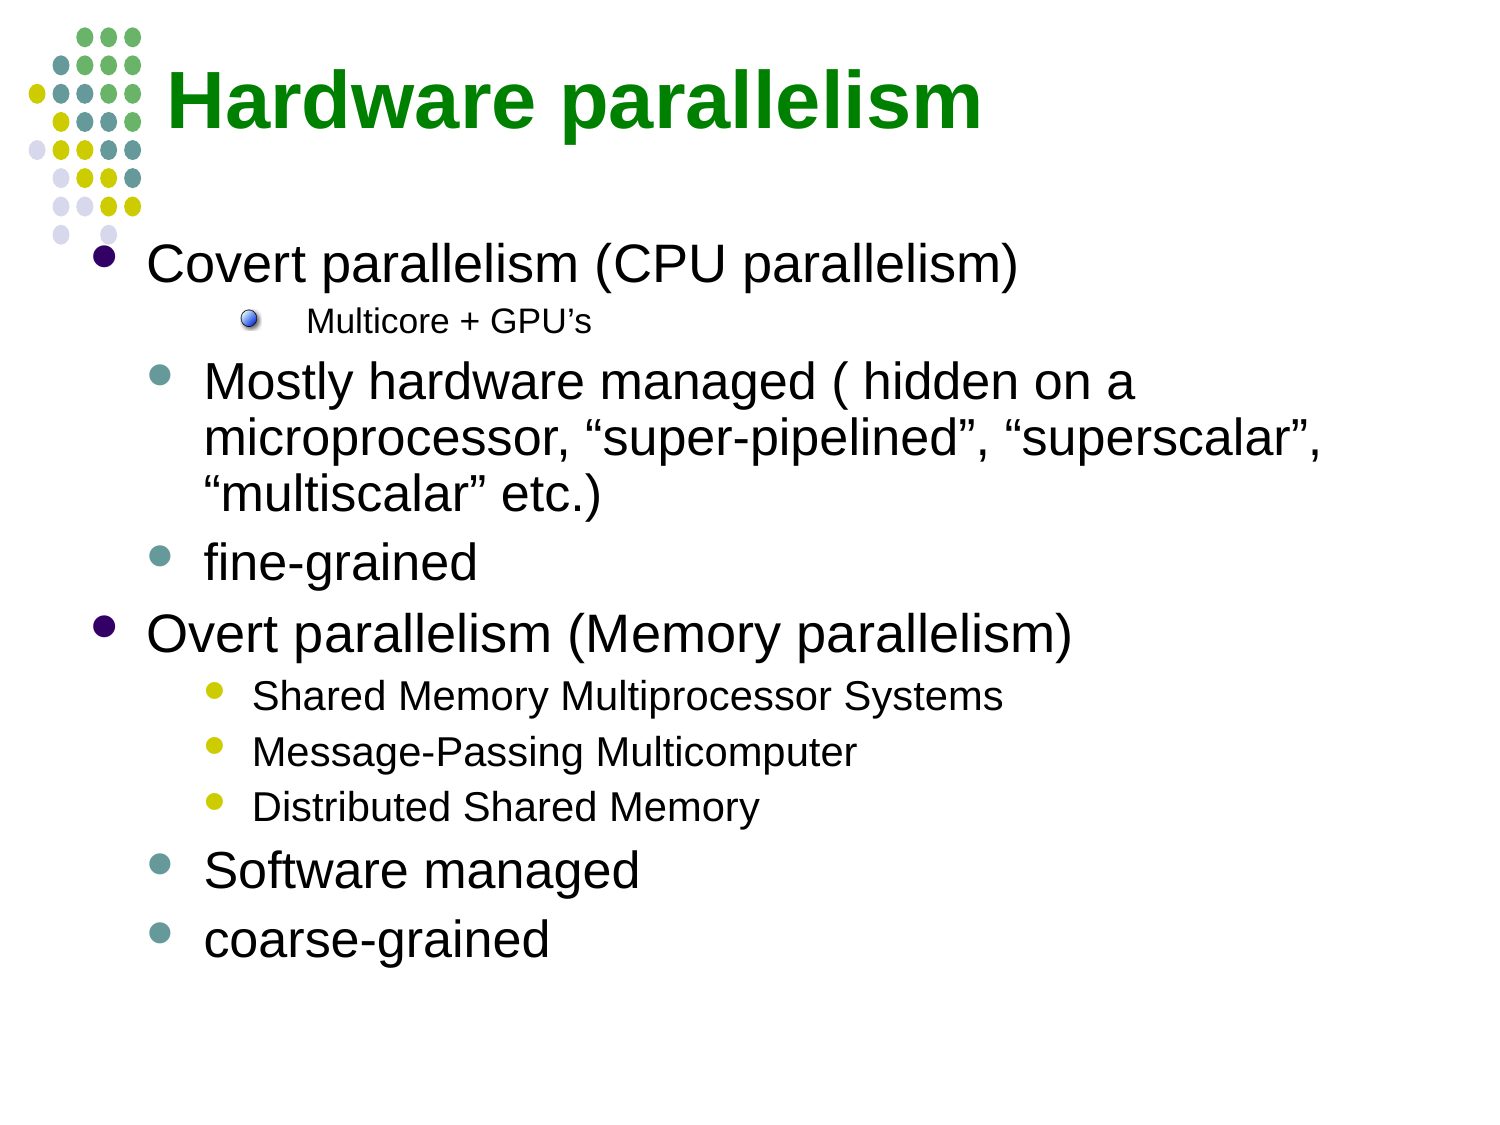

# Hardware parallelism
Covert parallelism (CPU parallelism)
 Multicore + GPU’s
Mostly hardware managed ( hidden on a microprocessor, “super-pipelined”, “superscalar”, “multiscalar” etc.)
fine-grained
Overt parallelism (Memory parallelism)
Shared Memory Multiprocessor Systems
Message-Passing Multicomputer
Distributed Shared Memory
Software managed
coarse-grained